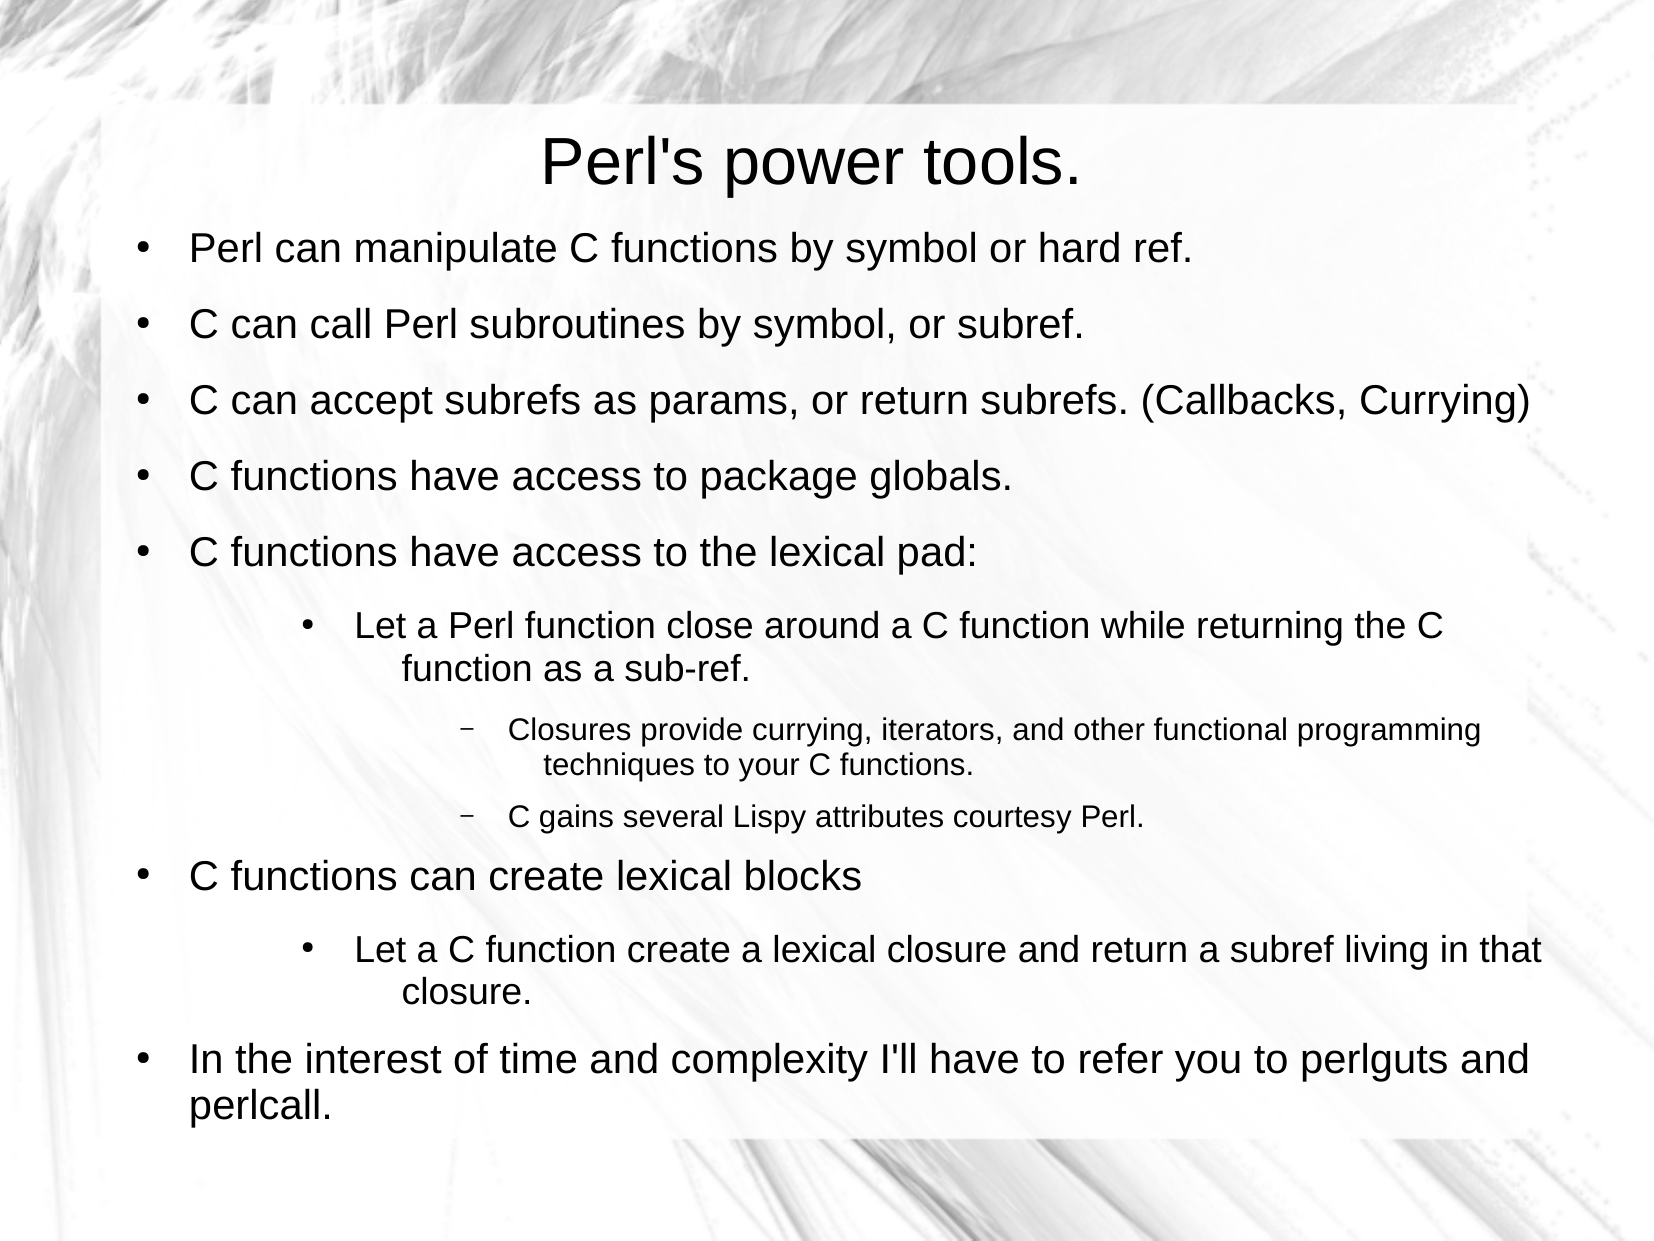

# Perl's power tools.
Perl can manipulate C functions by symbol or hard ref.
C can call Perl subroutines by symbol, or subref.
C can accept subrefs as params, or return subrefs. (Callbacks, Currying)
C functions have access to package globals.
C functions have access to the lexical pad:
Let a Perl function close around a C function while returning the C function as a sub-ref.
Closures provide currying, iterators, and other functional programming techniques to your C functions.
C gains several Lispy attributes courtesy Perl.
C functions can create lexical blocks
Let a C function create a lexical closure and return a subref living in that closure.
In the interest of time and complexity I'll have to refer you to perlguts and perlcall.